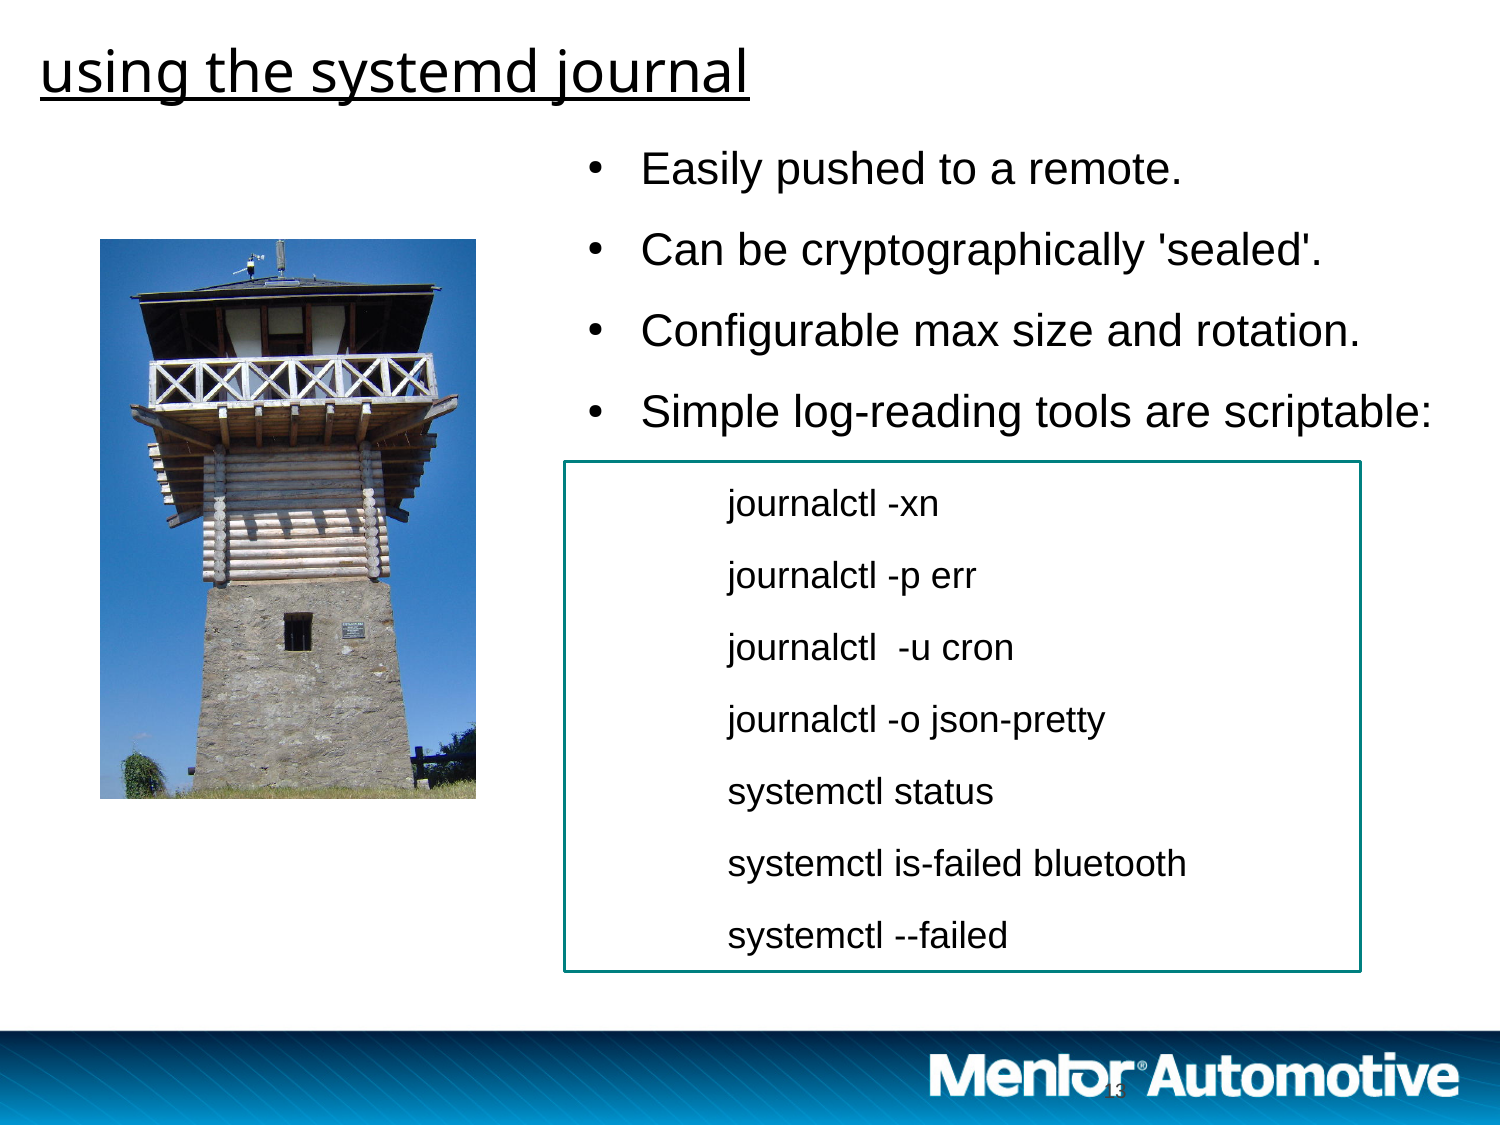

# using the systemd journal
Easily pushed to a remote.
Can be cryptographically 'sealed'.
Configurable max size and rotation.
Simple log-reading tools are scriptable:
journalctl -xn
journalctl -p err
journalctl -u cron
journalctl -o json-pretty
systemctl status
systemctl is-failed bluetooth
systemctl --failed